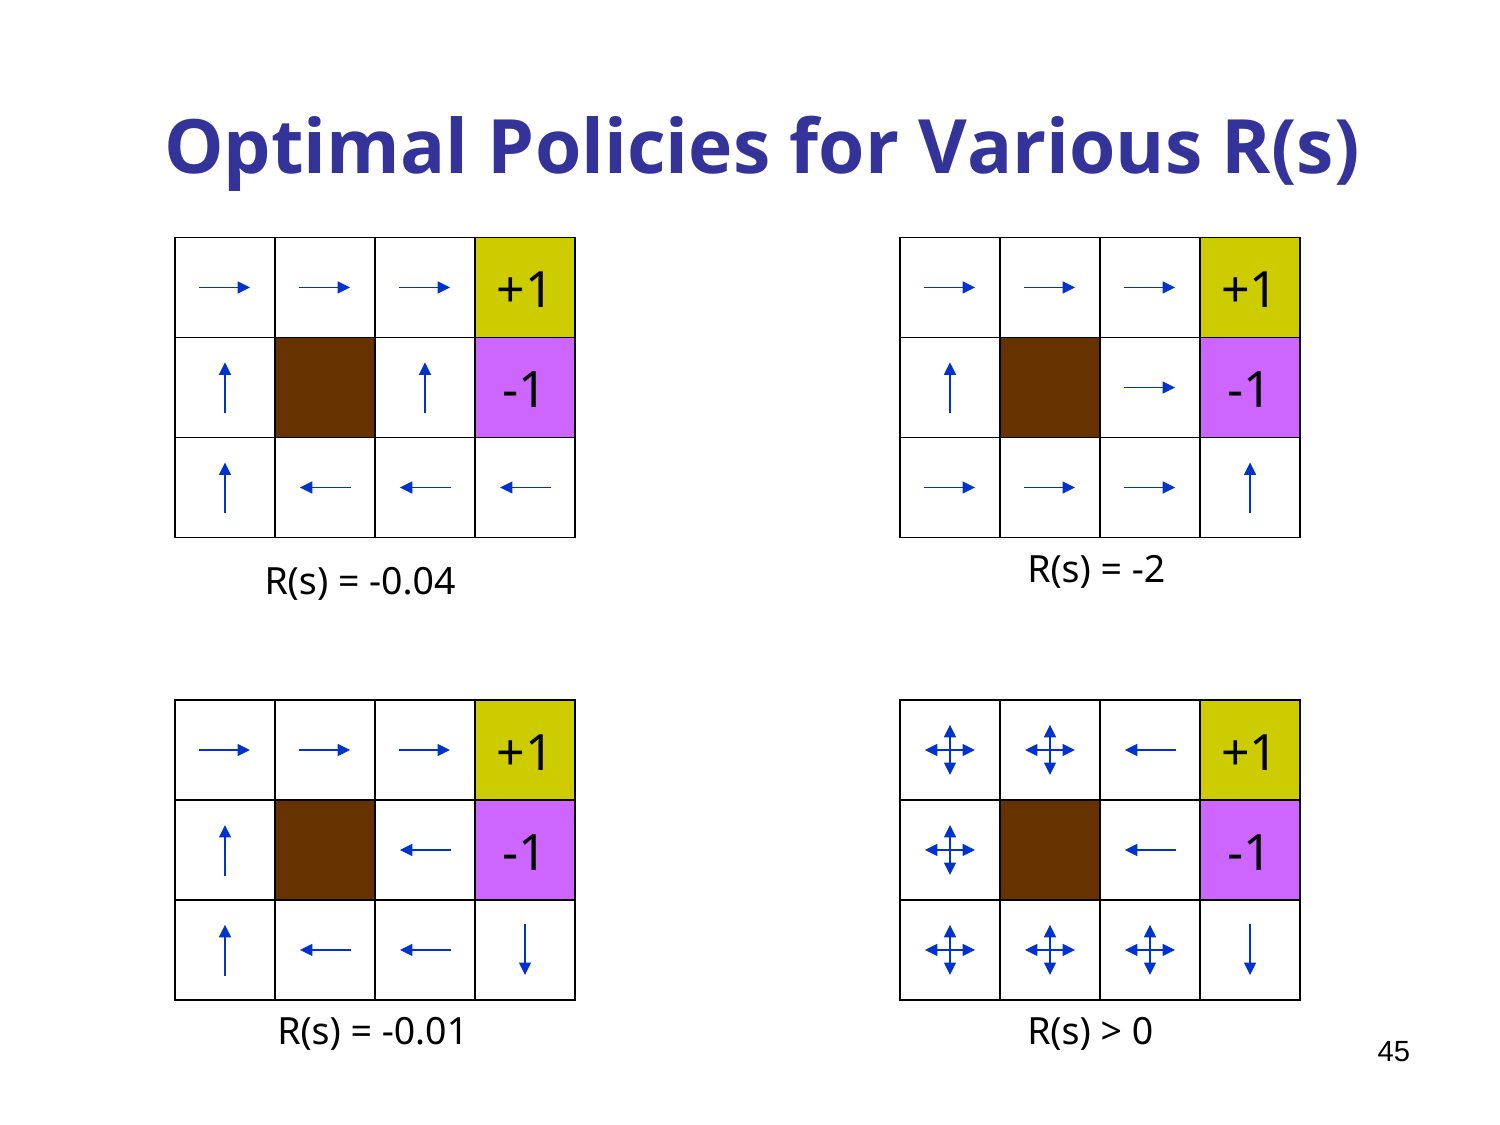

# Optimal Policies for Various R(s)
+1
-1
+1
-1
R(s) = -2
R(s) = -0.04
+1
-1
R(s) = -0.01
+1
-1
R(s) > 0